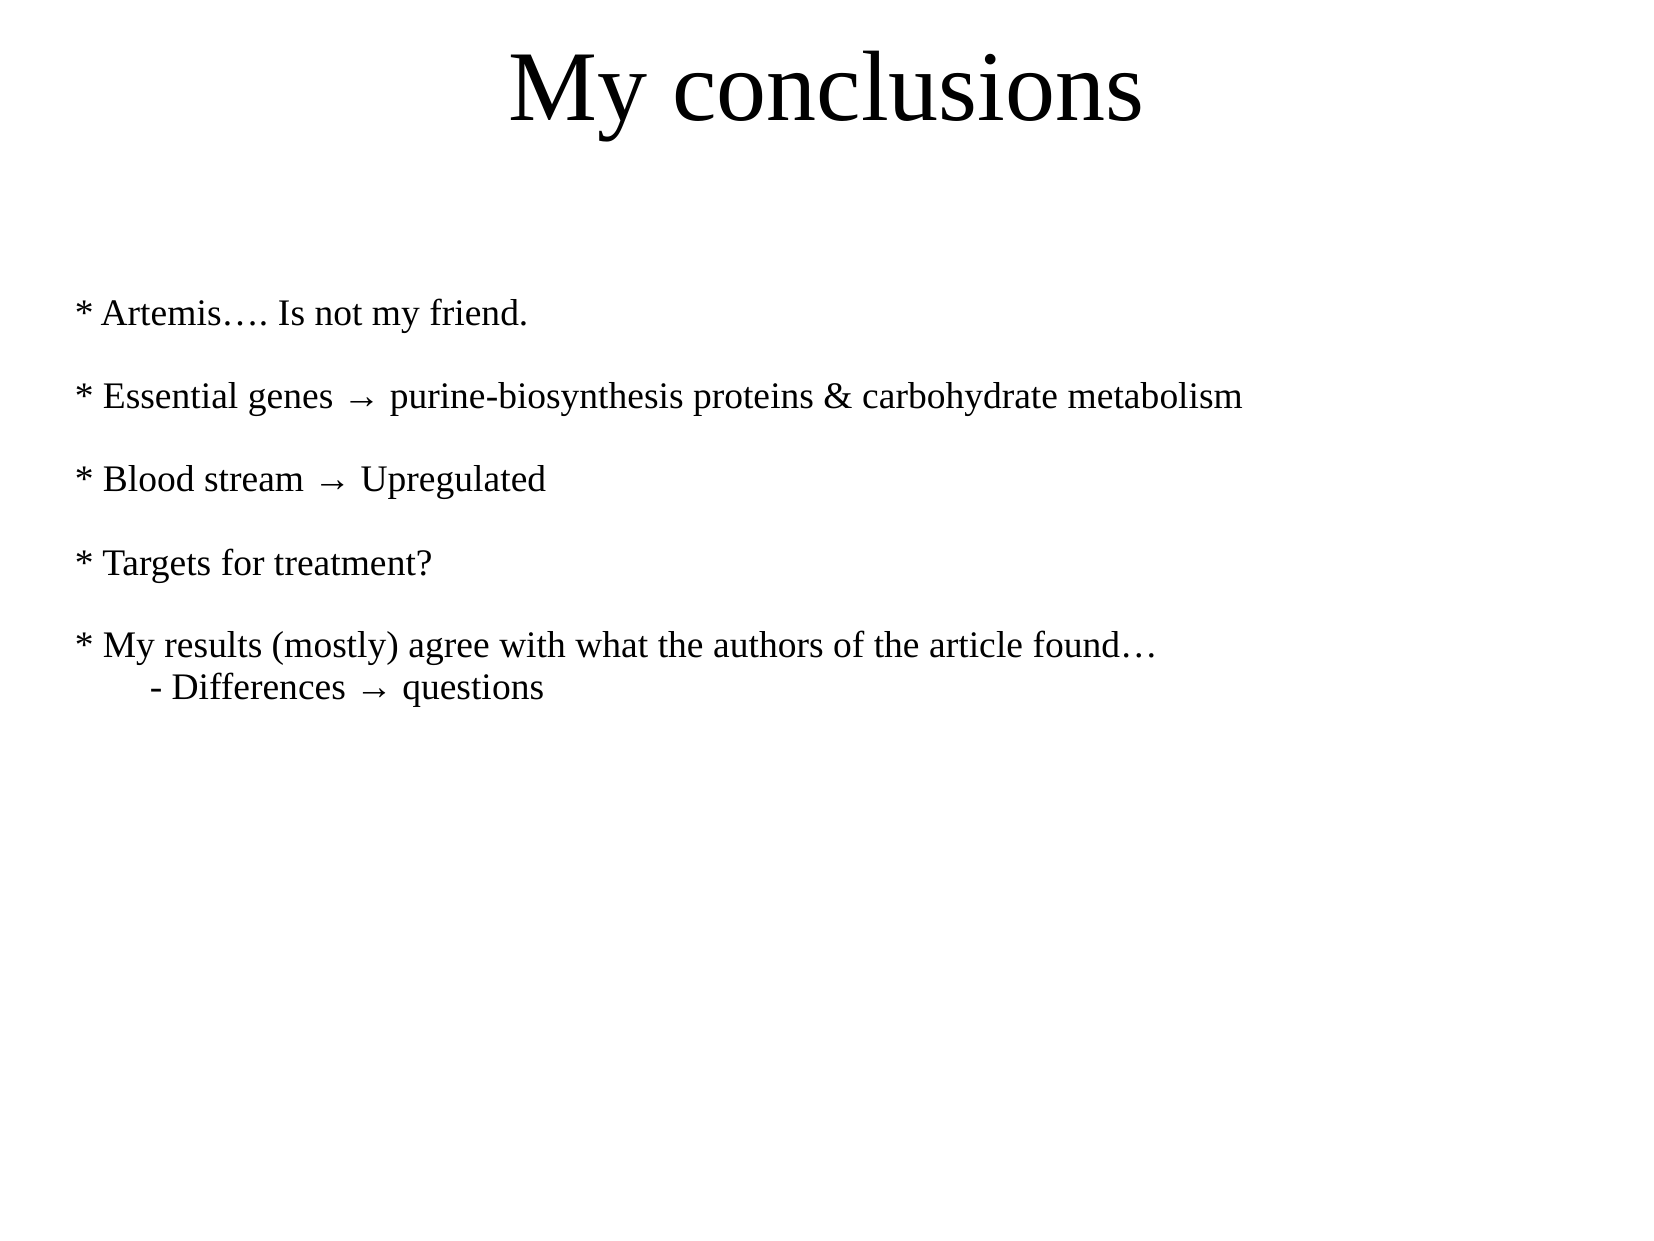

My conclusions
* Artemis…. Is not my friend.
* Essential genes → purine-biosynthesis proteins & carbohydrate metabolism
* Blood stream → Upregulated
* Targets for treatment?
* My results (mostly) agree with what the authors of the article found…
 	- Differences → questions